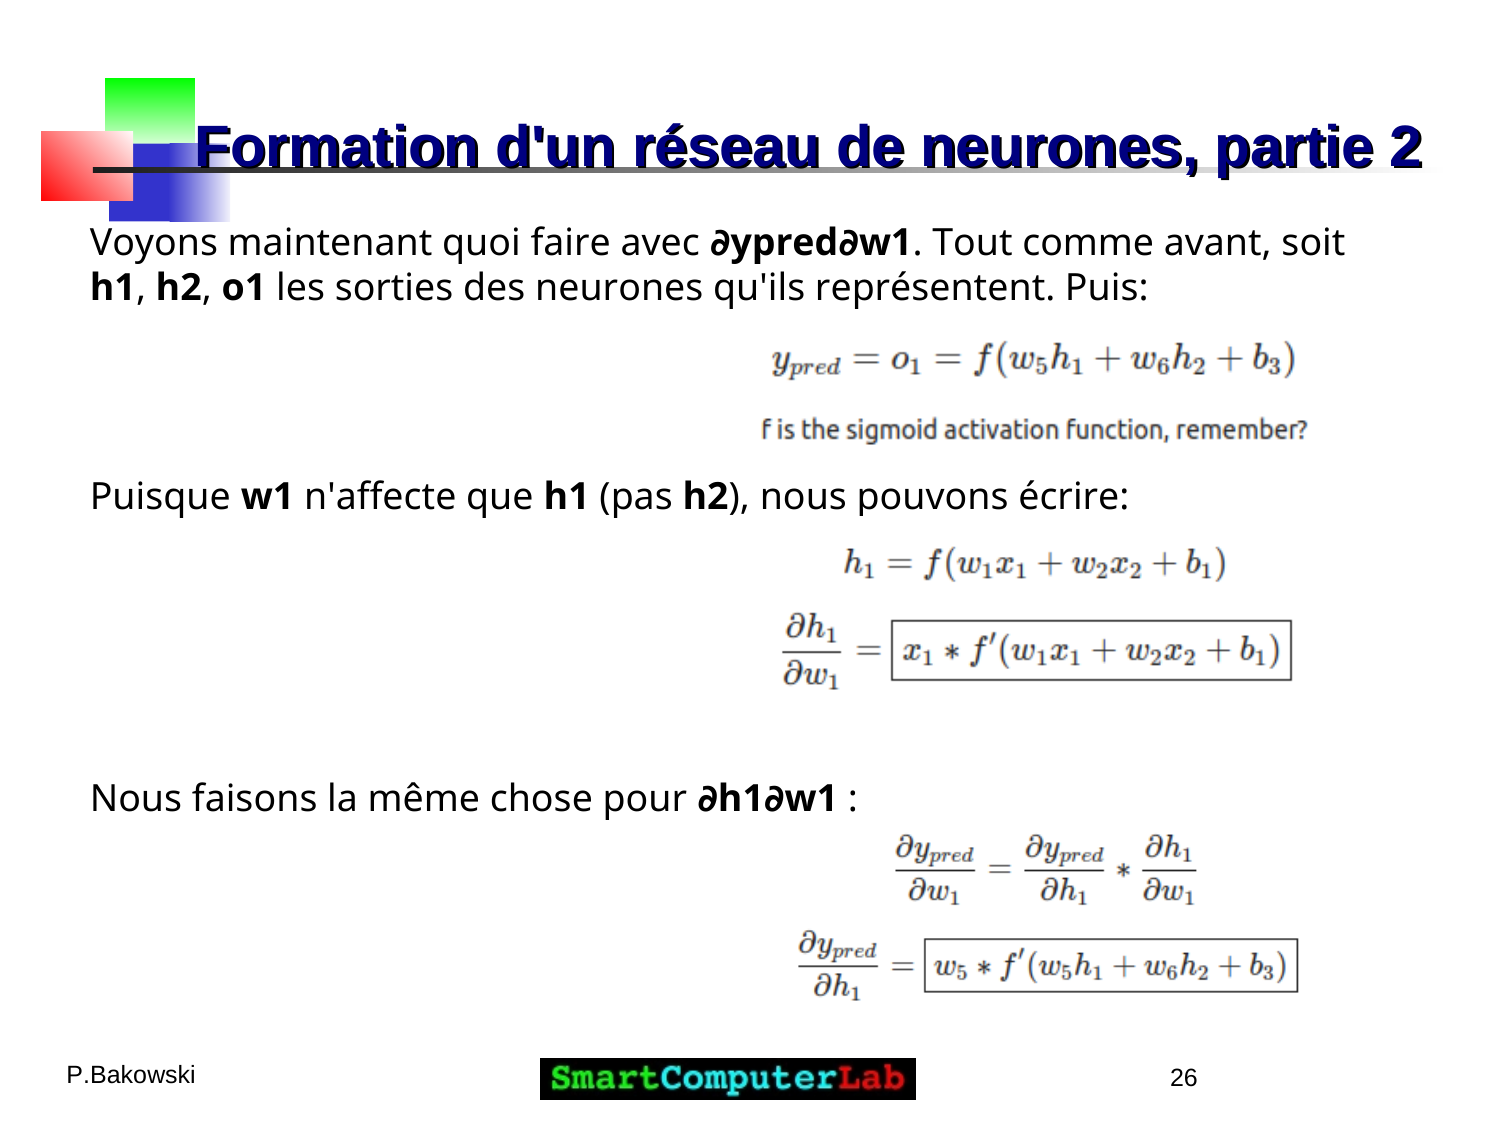

# Formation d'un réseau de neurones, partie 2
Voyons maintenant quoi faire avec ∂ypred∂w1. Tout comme avant, soit h1, h2, o1 les sorties des neurones qu'ils représentent. Puis:
Puisque w1 n'affecte que h1 (pas h2), nous pouvons écrire:
Nous faisons la même chose pour ∂h1∂w1 :
26